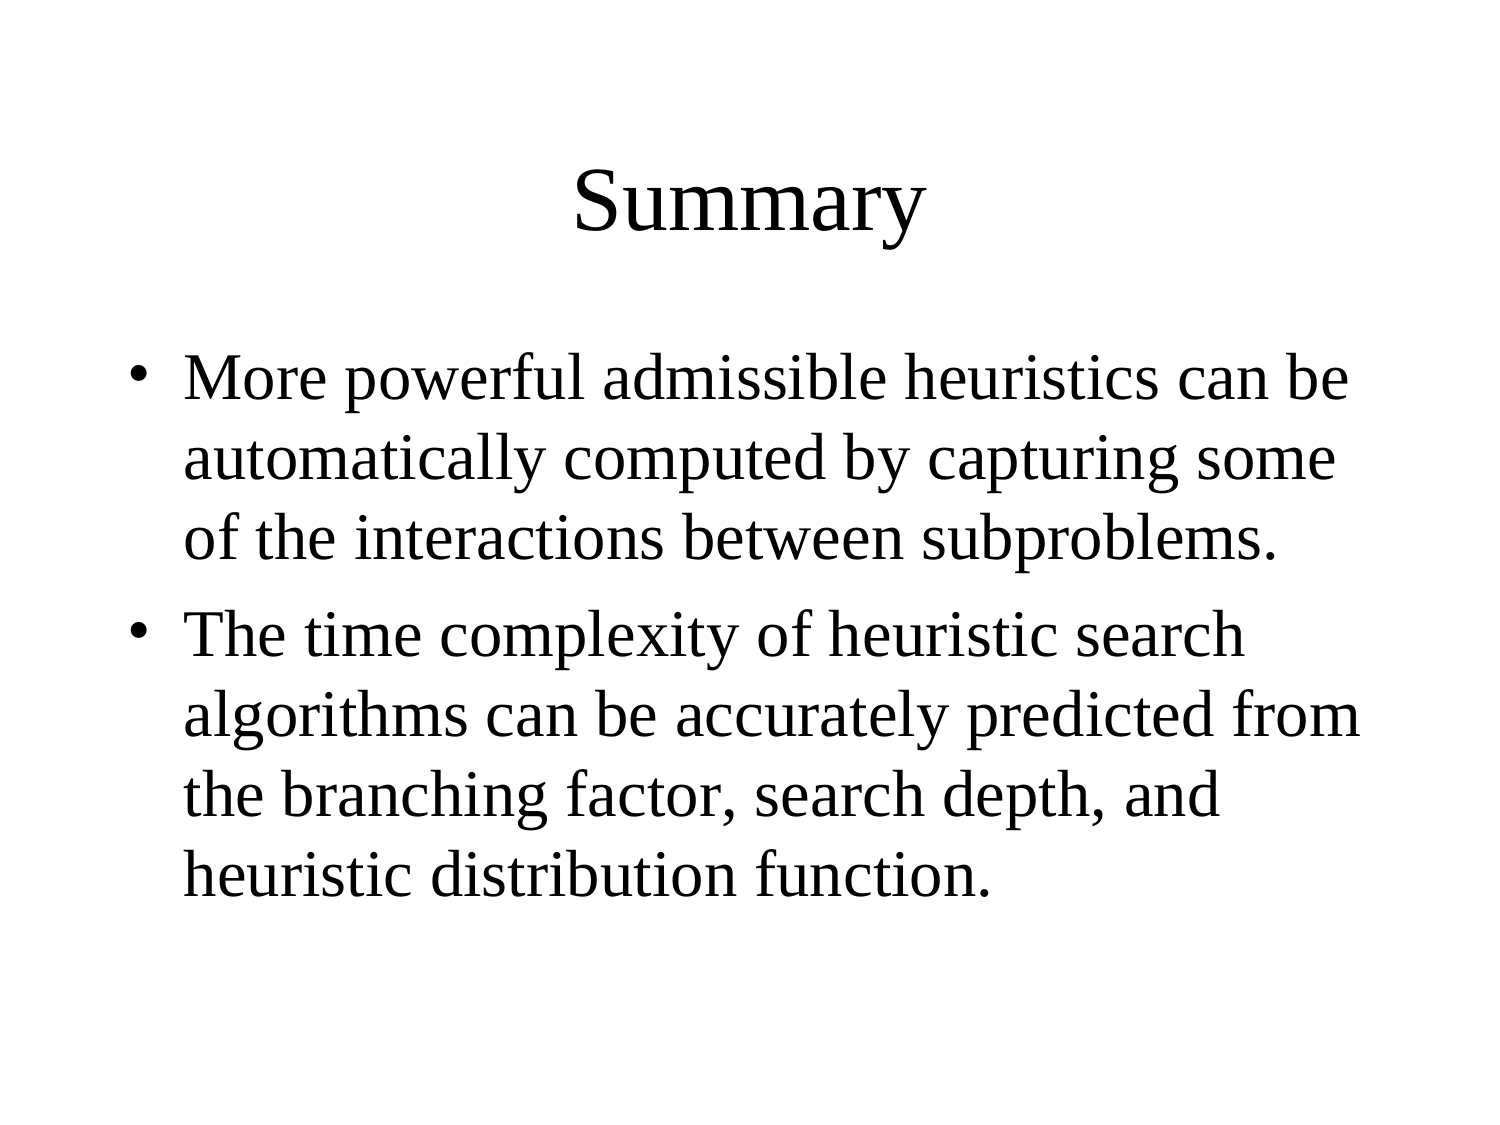

# Summary
More powerful admissible heuristics can be automatically computed by capturing some of the interactions between subproblems.
The time complexity of heuristic search algorithms can be accurately predicted from the branching factor, search depth, and heuristic distribution function.